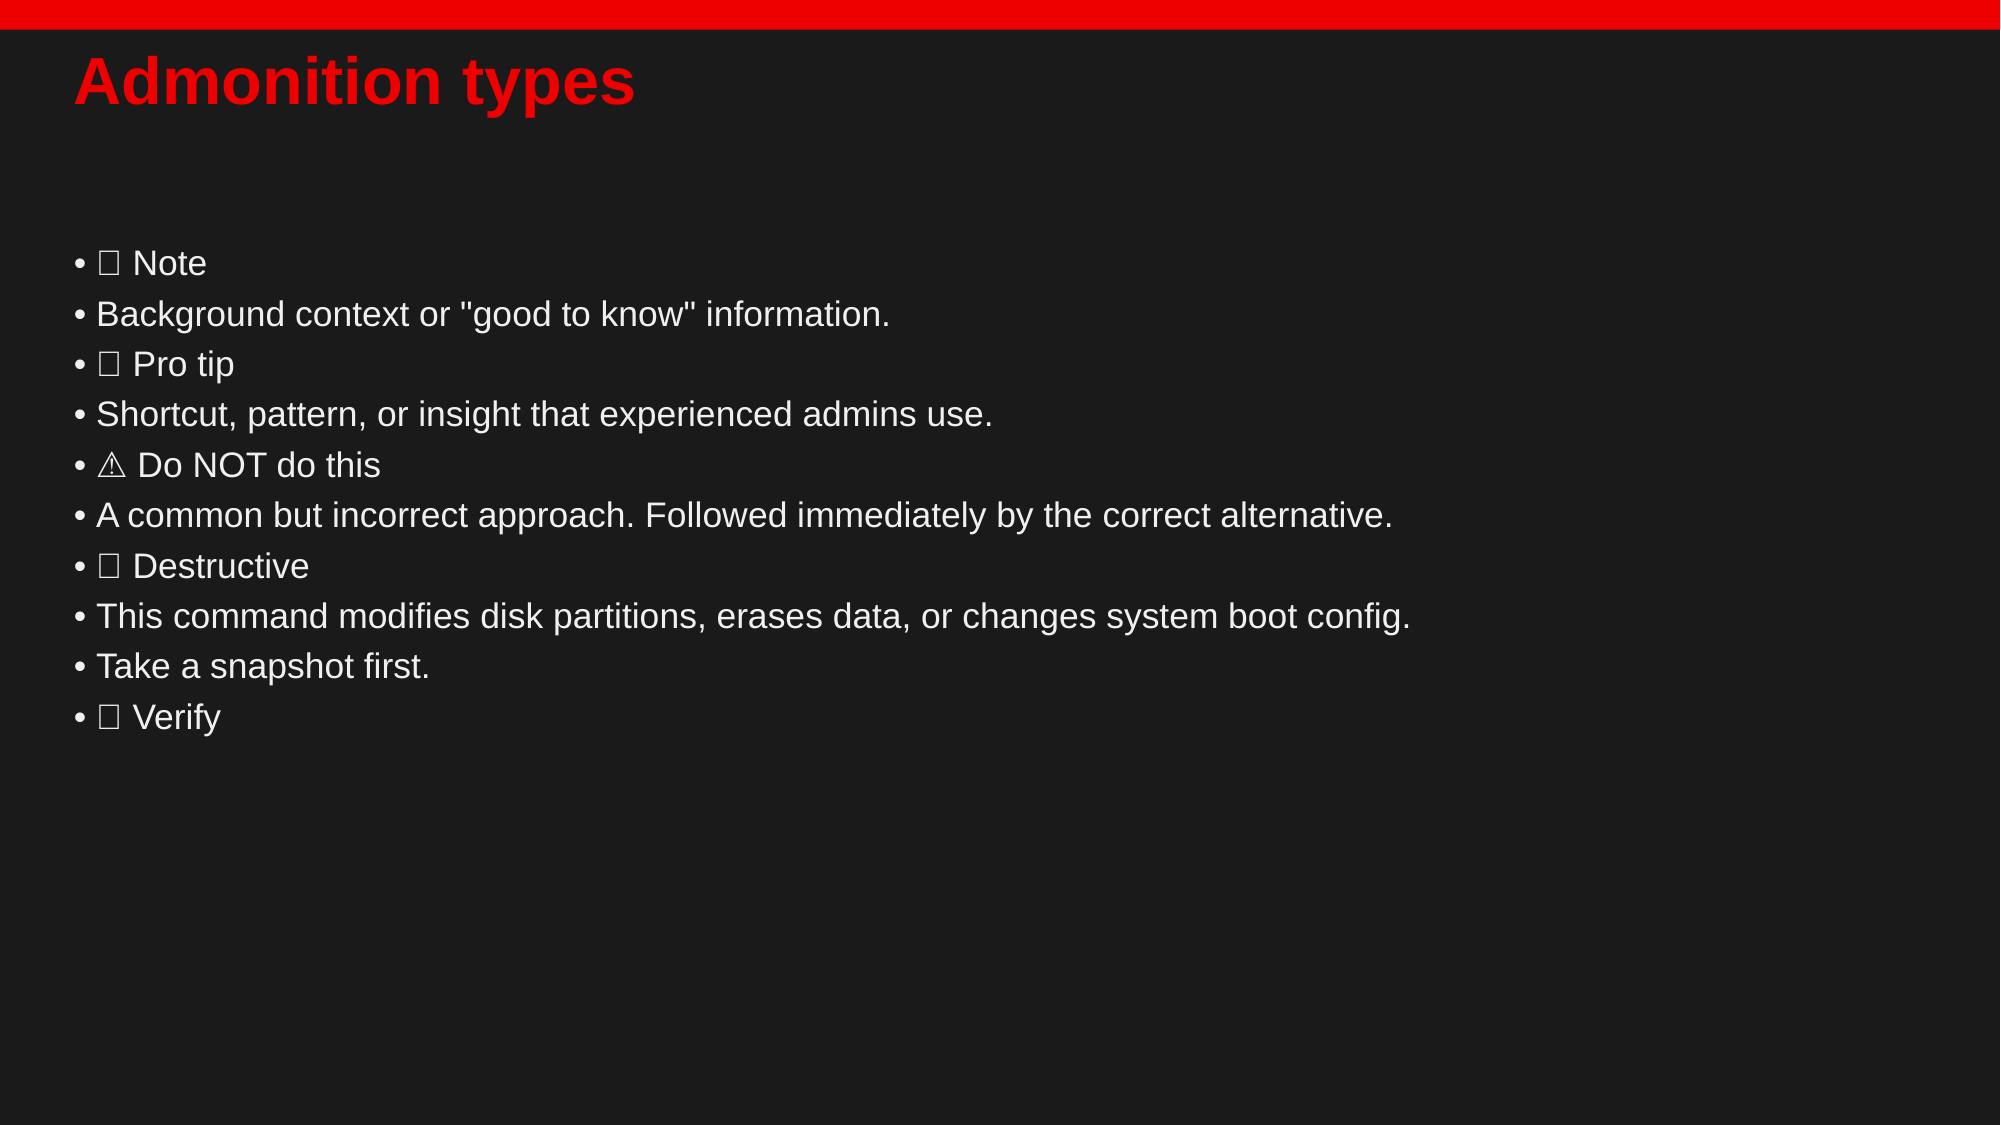

Admonition types
• 📝 Note
• Background context or "good to know" information.
• 💡 Pro tip
• Shortcut, pattern, or insight that experienced admins use.
• ⚠️ Do NOT do this
• A common but incorrect approach. Followed immediately by the correct alternative.
• 🚨 Destructive
• This command modifies disk partitions, erases data, or changes system boot config.
• Take a snapshot first.
• ✅ Verify